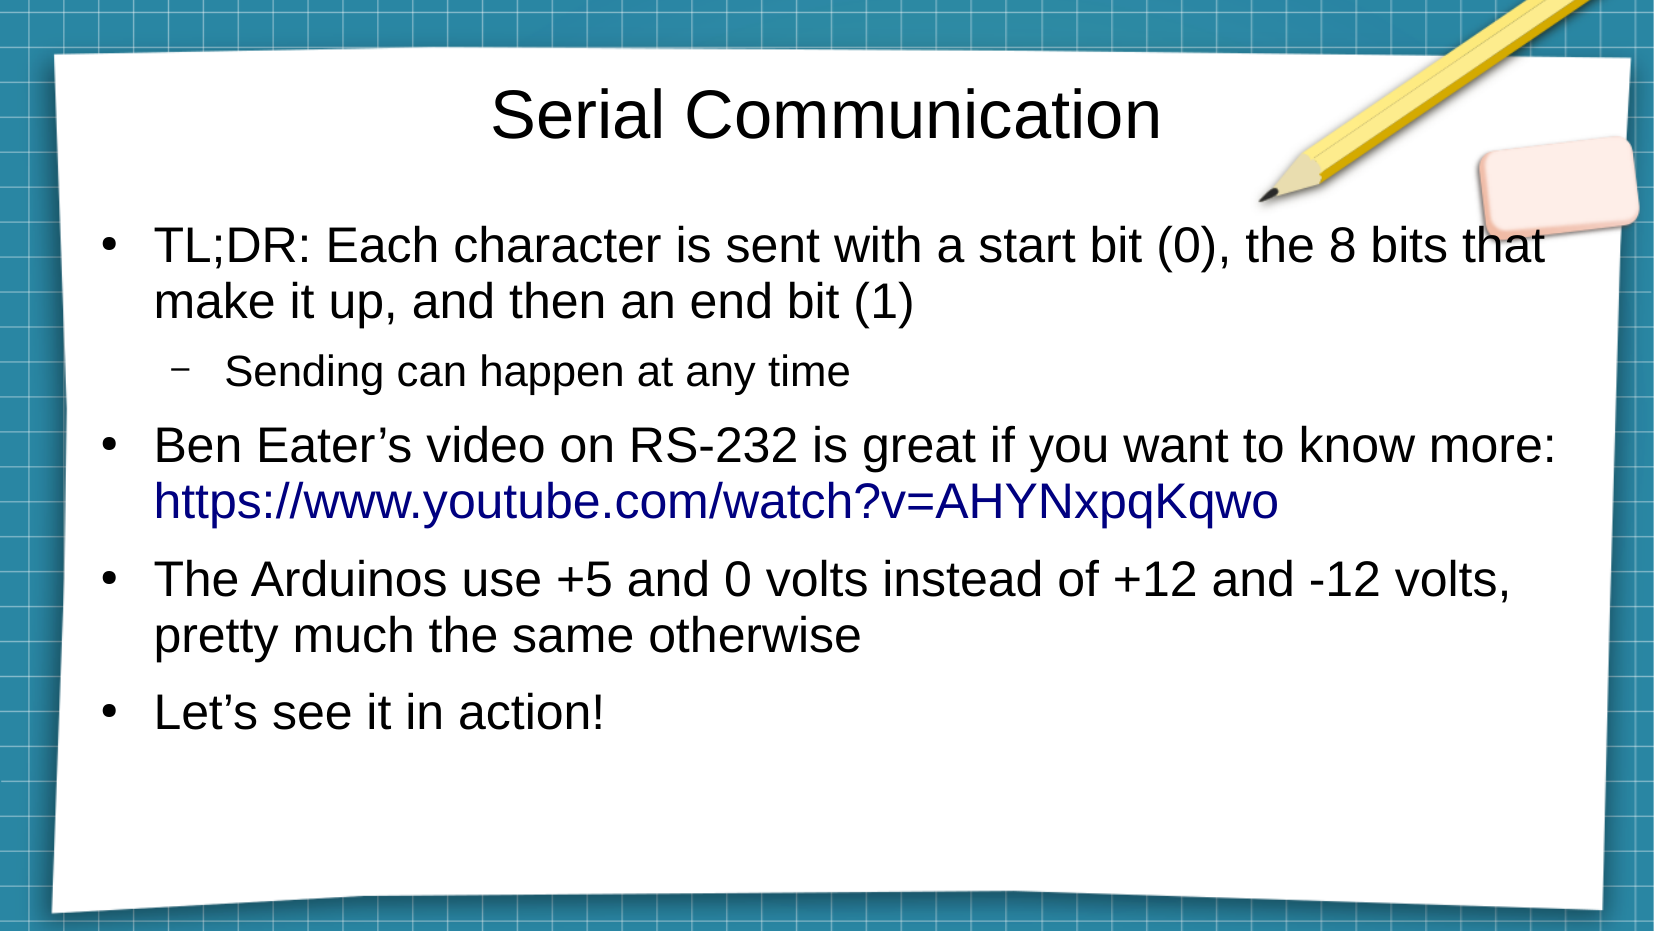

# Serial Communication
TL;DR: Each character is sent with a start bit (0), the 8 bits that make it up, and then an end bit (1)
Sending can happen at any time
Ben Eater’s video on RS-232 is great if you want to know more:https://www.youtube.com/watch?v=AHYNxpqKqwo
The Arduinos use +5 and 0 volts instead of +12 and -12 volts, pretty much the same otherwise
Let’s see it in action!